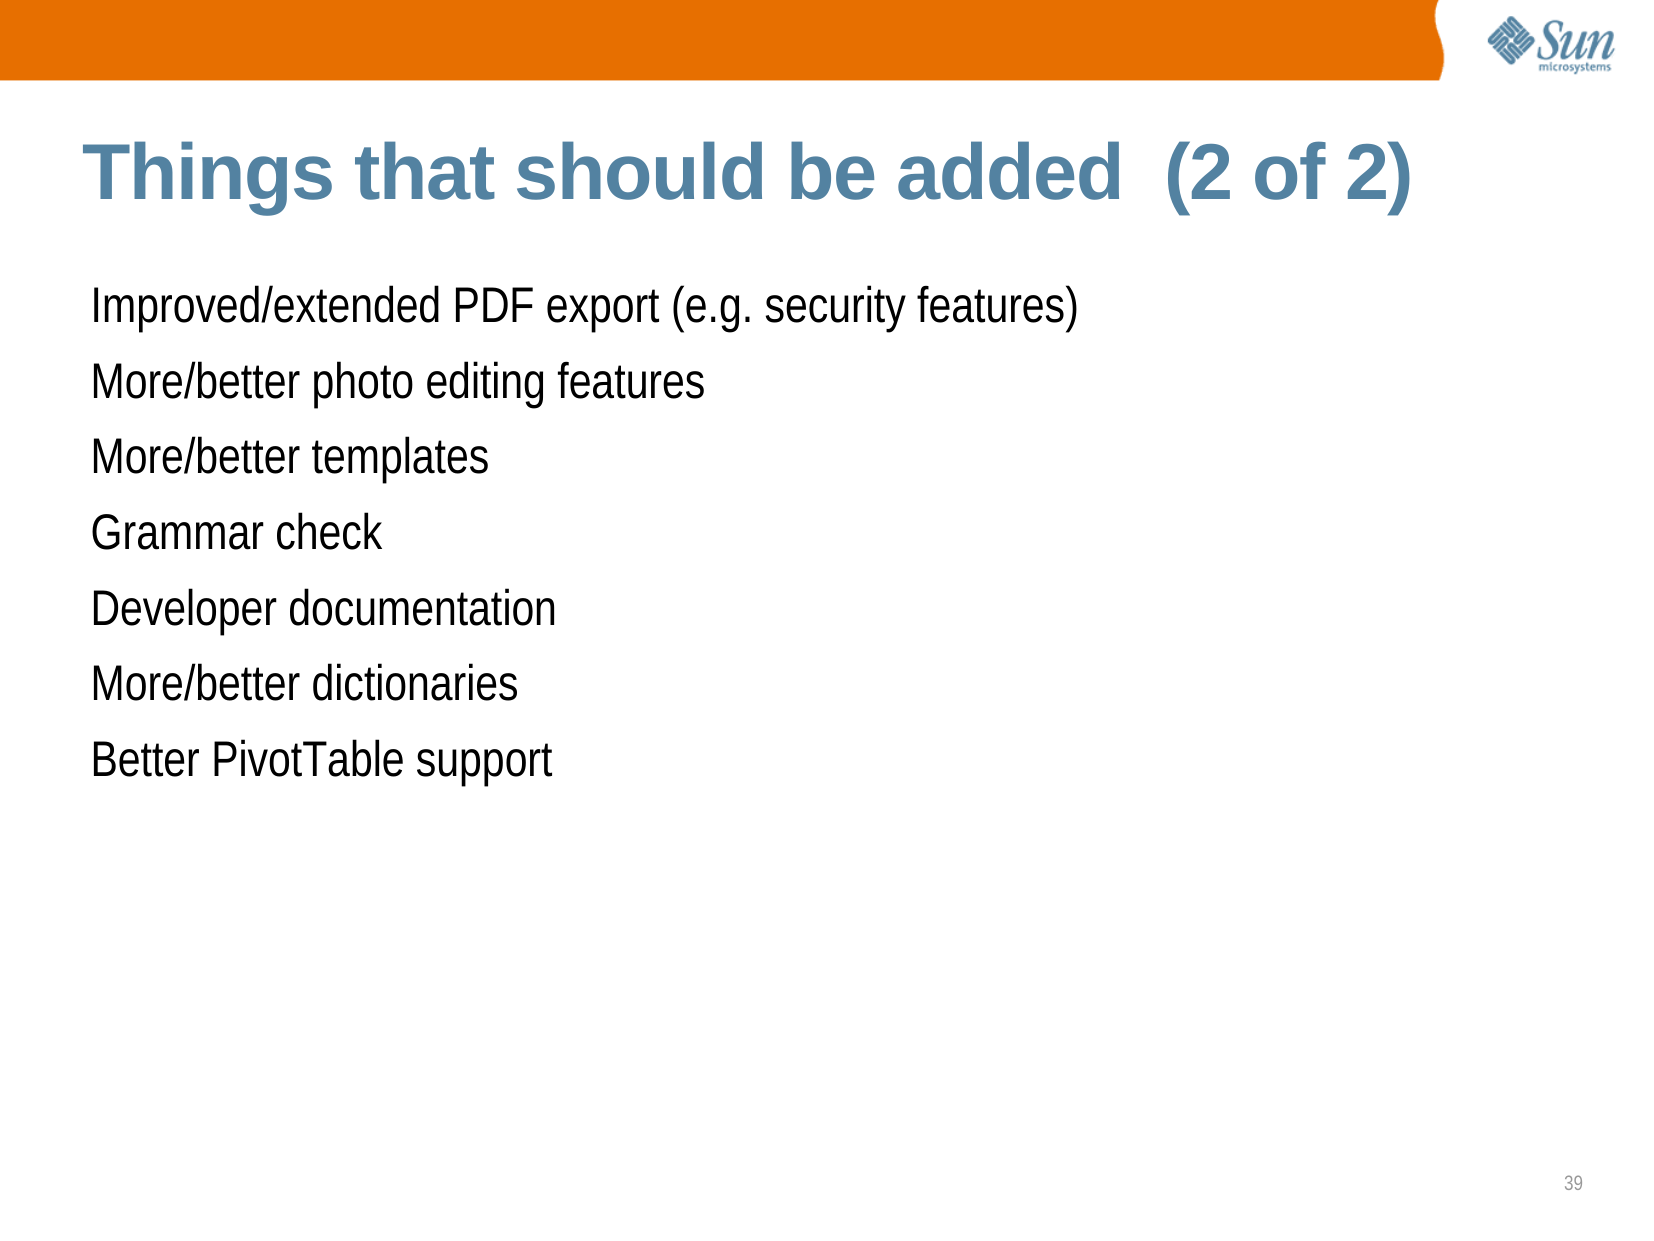

# Things that should be added (2 of 2)
Improved/extended PDF export (e.g. security features)
More/better photo editing features
More/better templates
Grammar check
Developer documentation
More/better dictionaries
Better PivotTable support